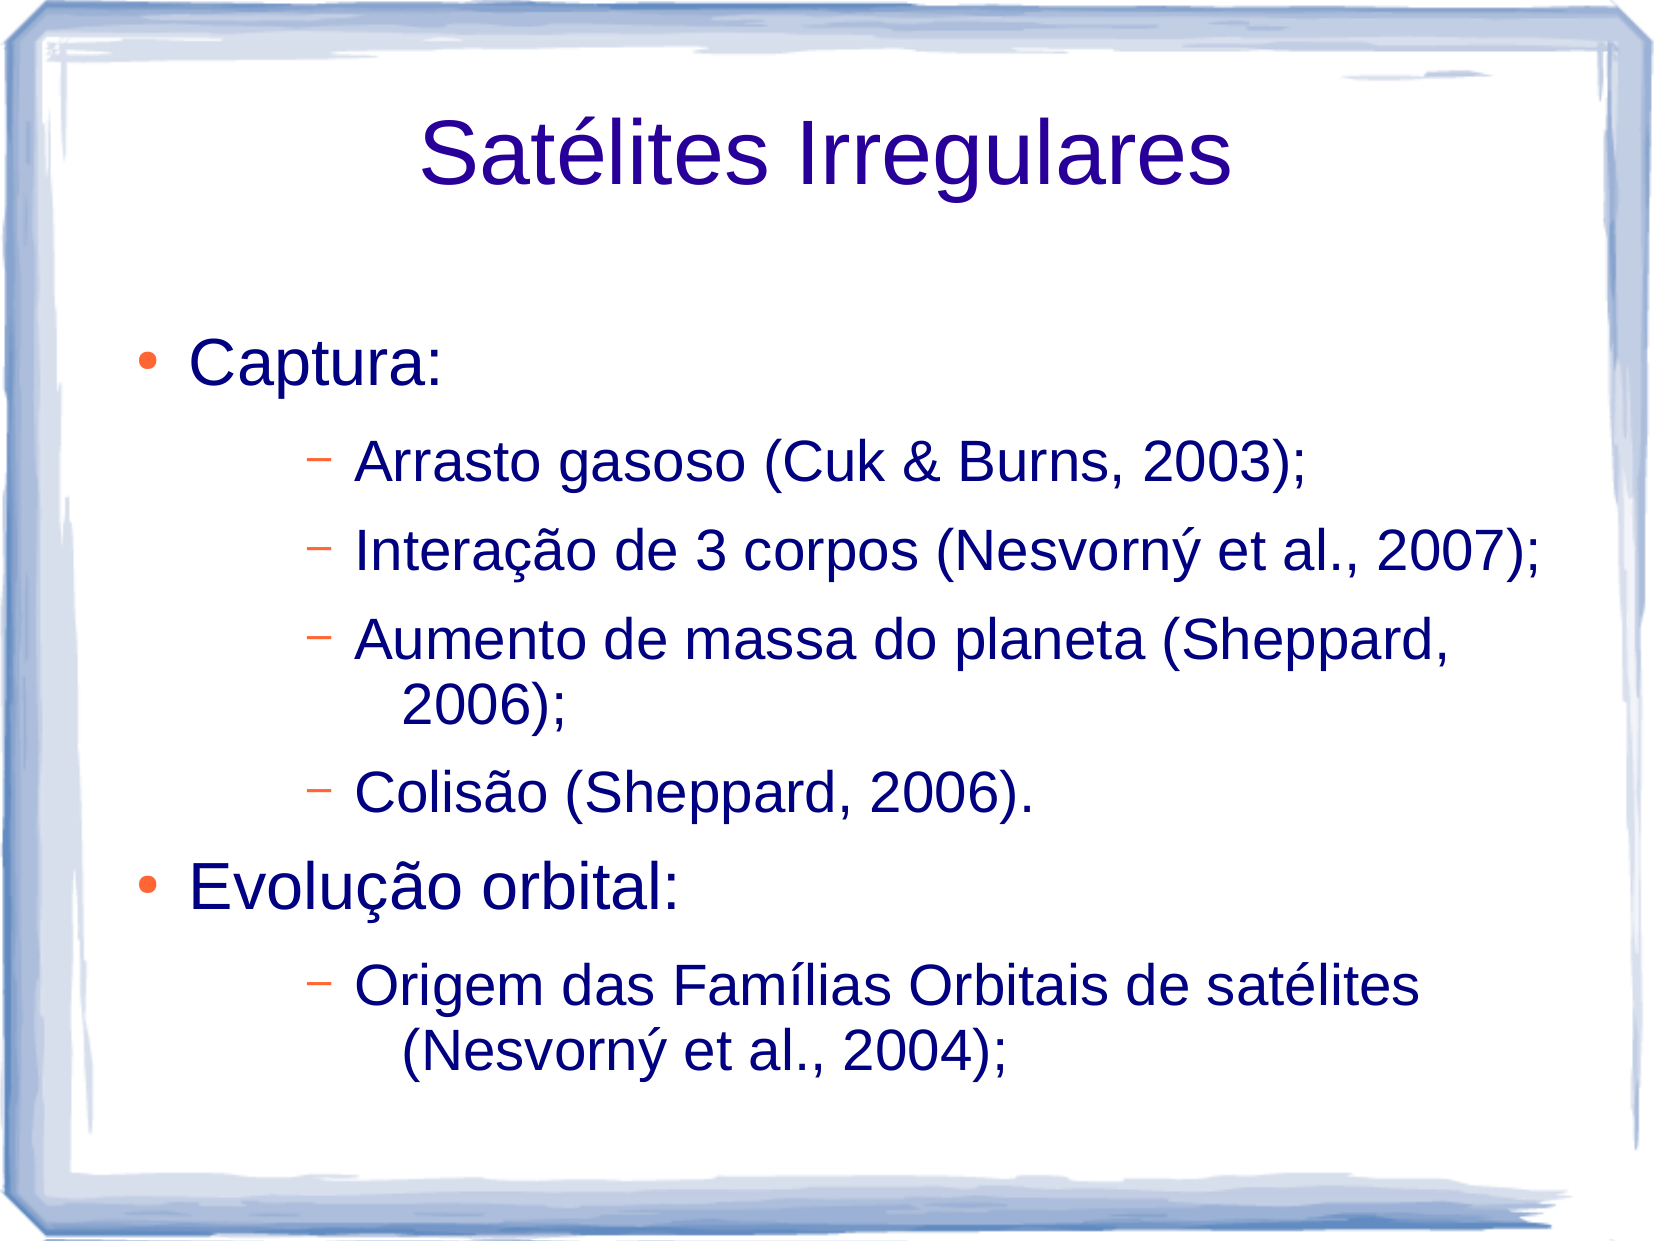

# Satélites Irregulares
Captura:
Arrasto gasoso (Cuk & Burns, 2003);
Interação de 3 corpos (Nesvorný et al., 2007);
Aumento de massa do planeta (Sheppard, 2006);
Colisão (Sheppard, 2006).
Evolução orbital:
Origem das Famílias Orbitais de satélites (Nesvorný et al., 2004);